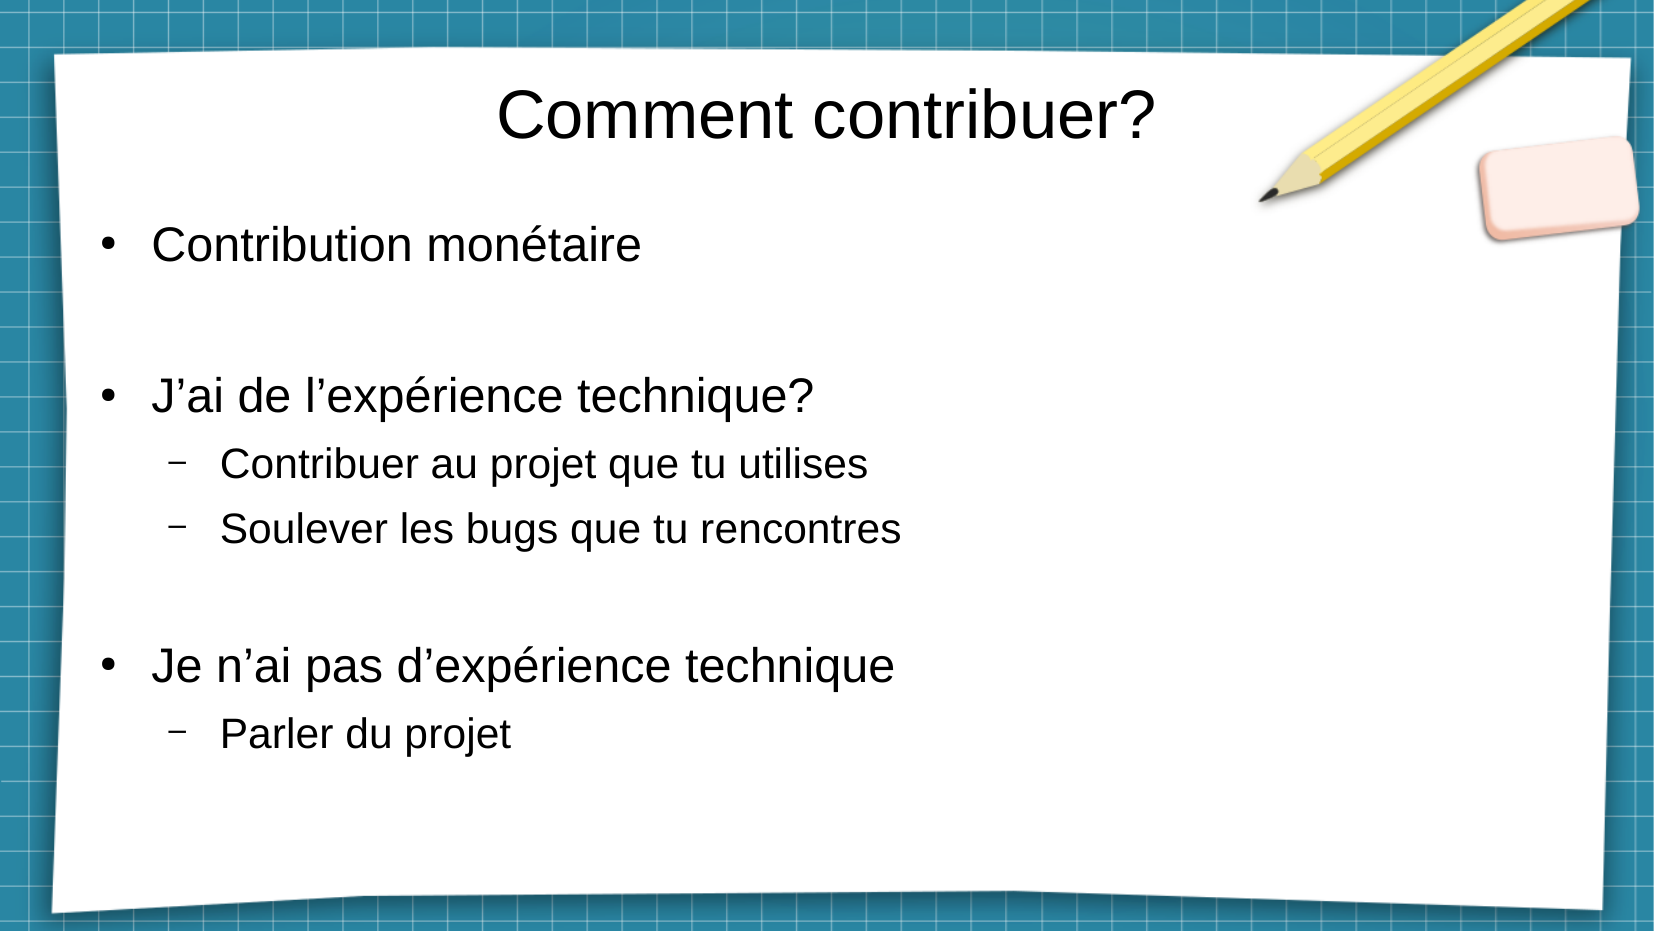

# Comment contribuer?
Contribution monétaire
J’ai de l’expérience technique?
Contribuer au projet que tu utilises
Soulever les bugs que tu rencontres
Je n’ai pas d’expérience technique
Parler du projet